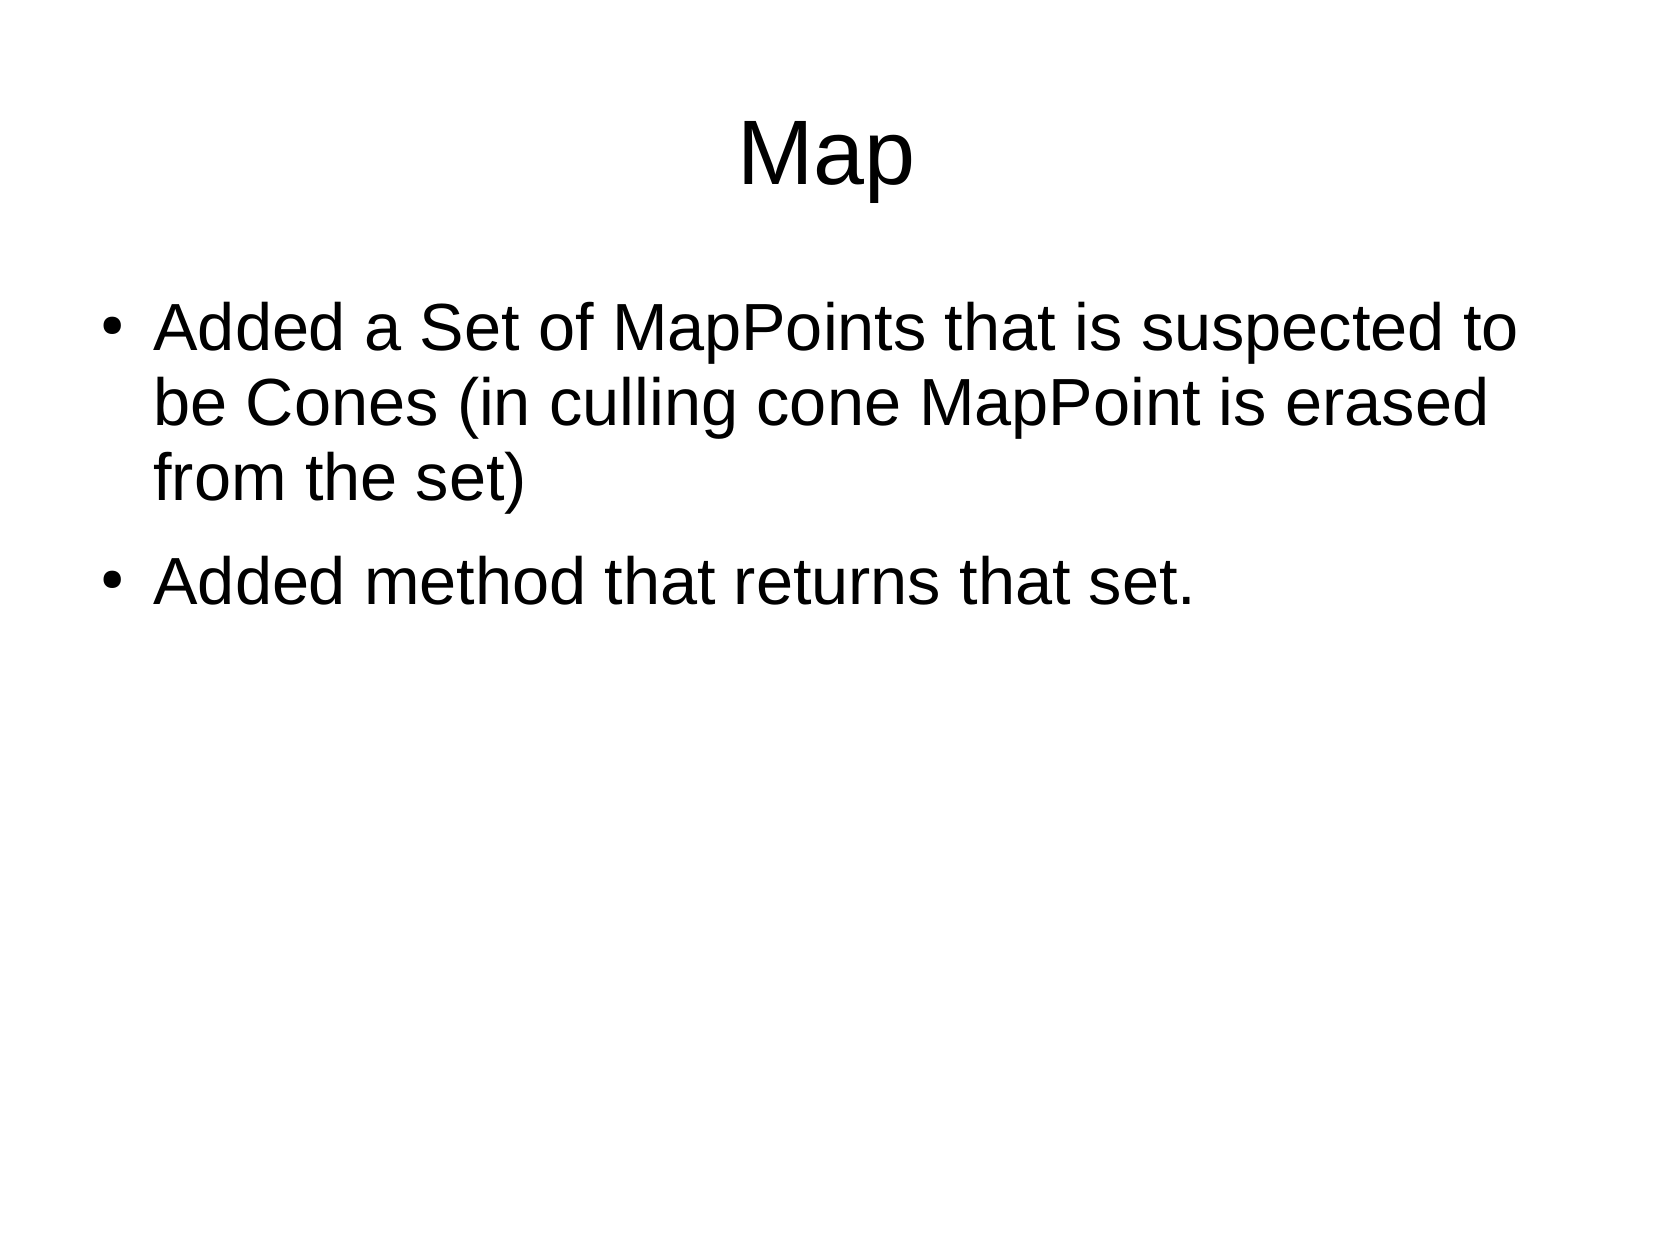

# Map
Added a Set of MapPoints that is suspected to be Cones (in culling cone MapPoint is erased from the set)
Added method that returns that set.